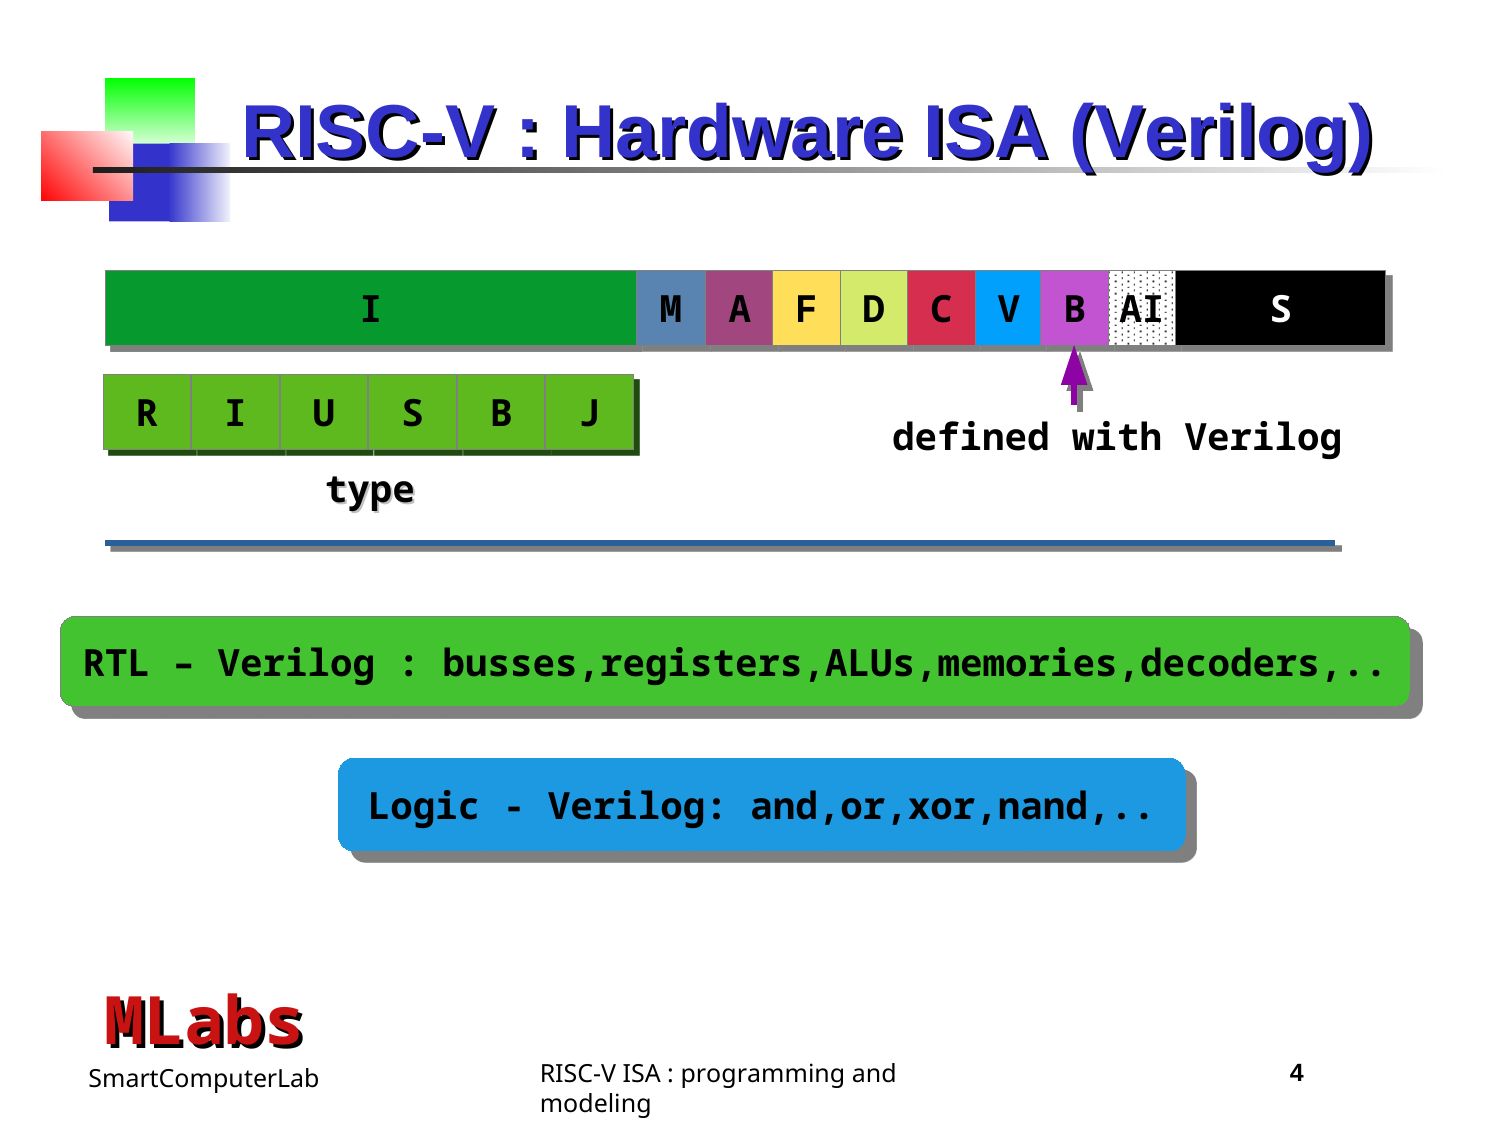

# RISC-V : Hardware ISA (Verilog)
I
M
A
F
D
C
V
B
AI
S
defined with Verilog
R
I
U
S
B
J
type
RTL – Verilog : busses,registers,ALUs,memories,decoders,..
Logic - Verilog: and,or,xor,nand,..
MLabs
4